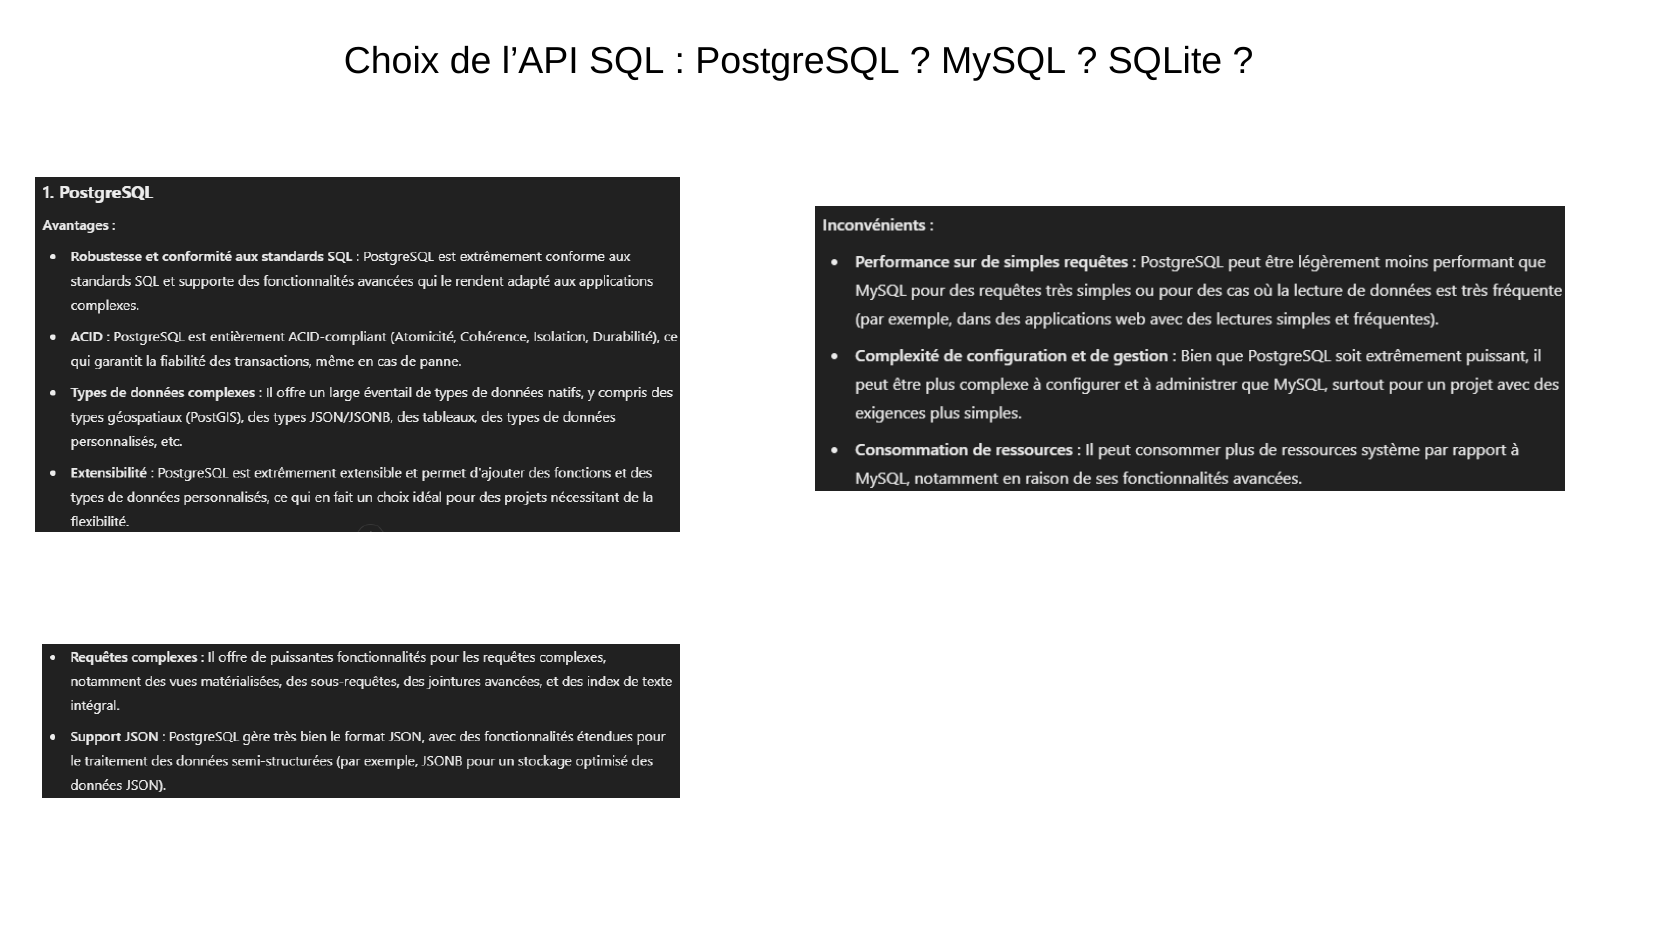

Choix de l’API SQL : PostgreSQL ? MySQL ? SQLite ?